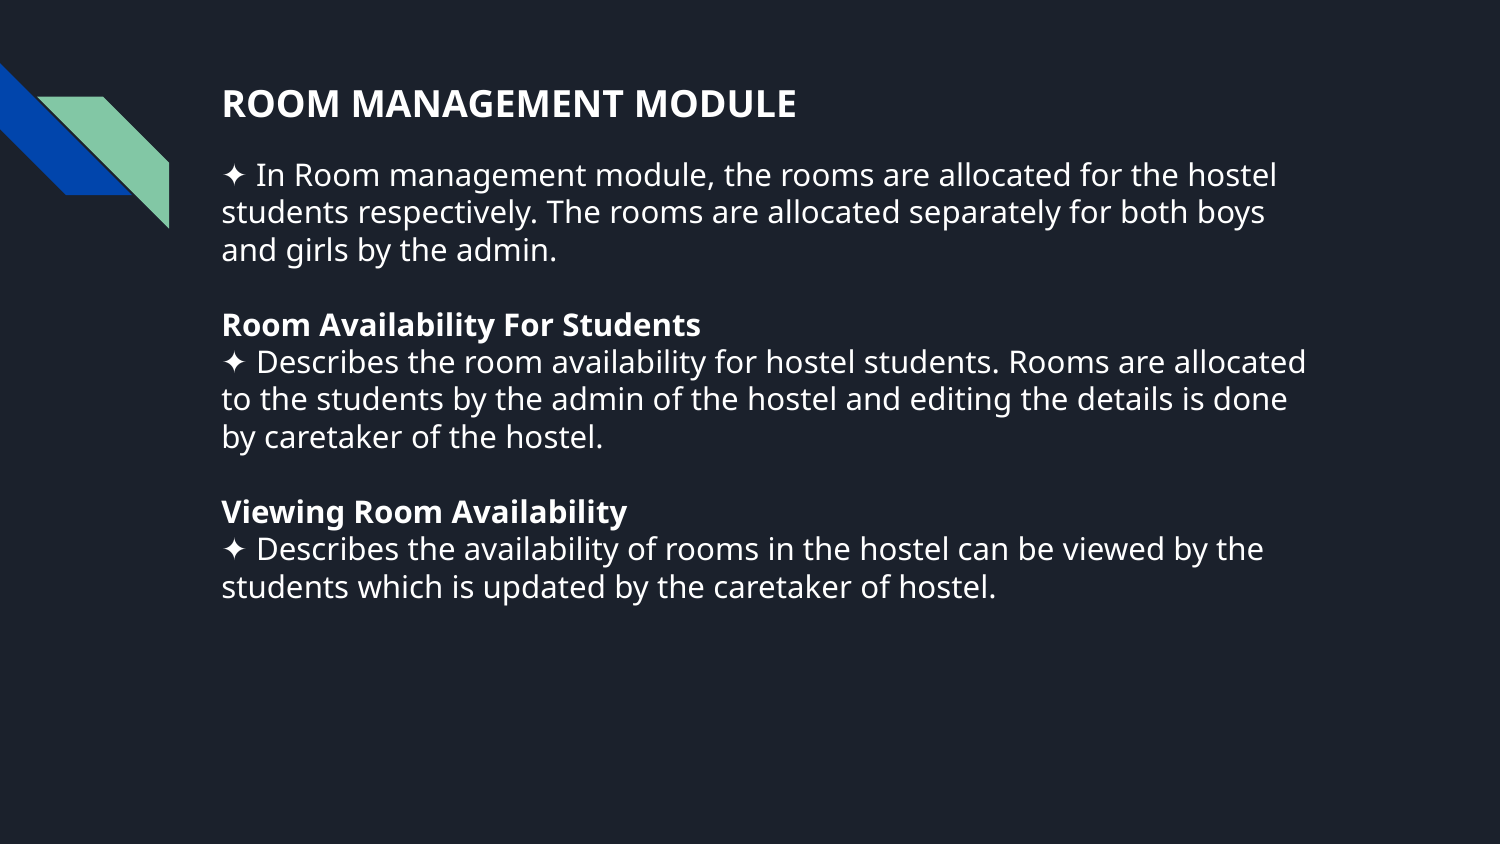

ROOM MANAGEMENT MODULE
✦ In Room management module, the rooms are allocated for the hostel students respectively. The rooms are allocated separately for both boys and girls by the admin.
Room Availability For Students
✦ Describes the room availability for hostel students. Rooms are allocated to the students by the admin of the hostel and editing the details is done by caretaker of the hostel.
Viewing Room Availability
✦ Describes the availability of rooms in the hostel can be viewed by the students which is updated by the caretaker of hostel.